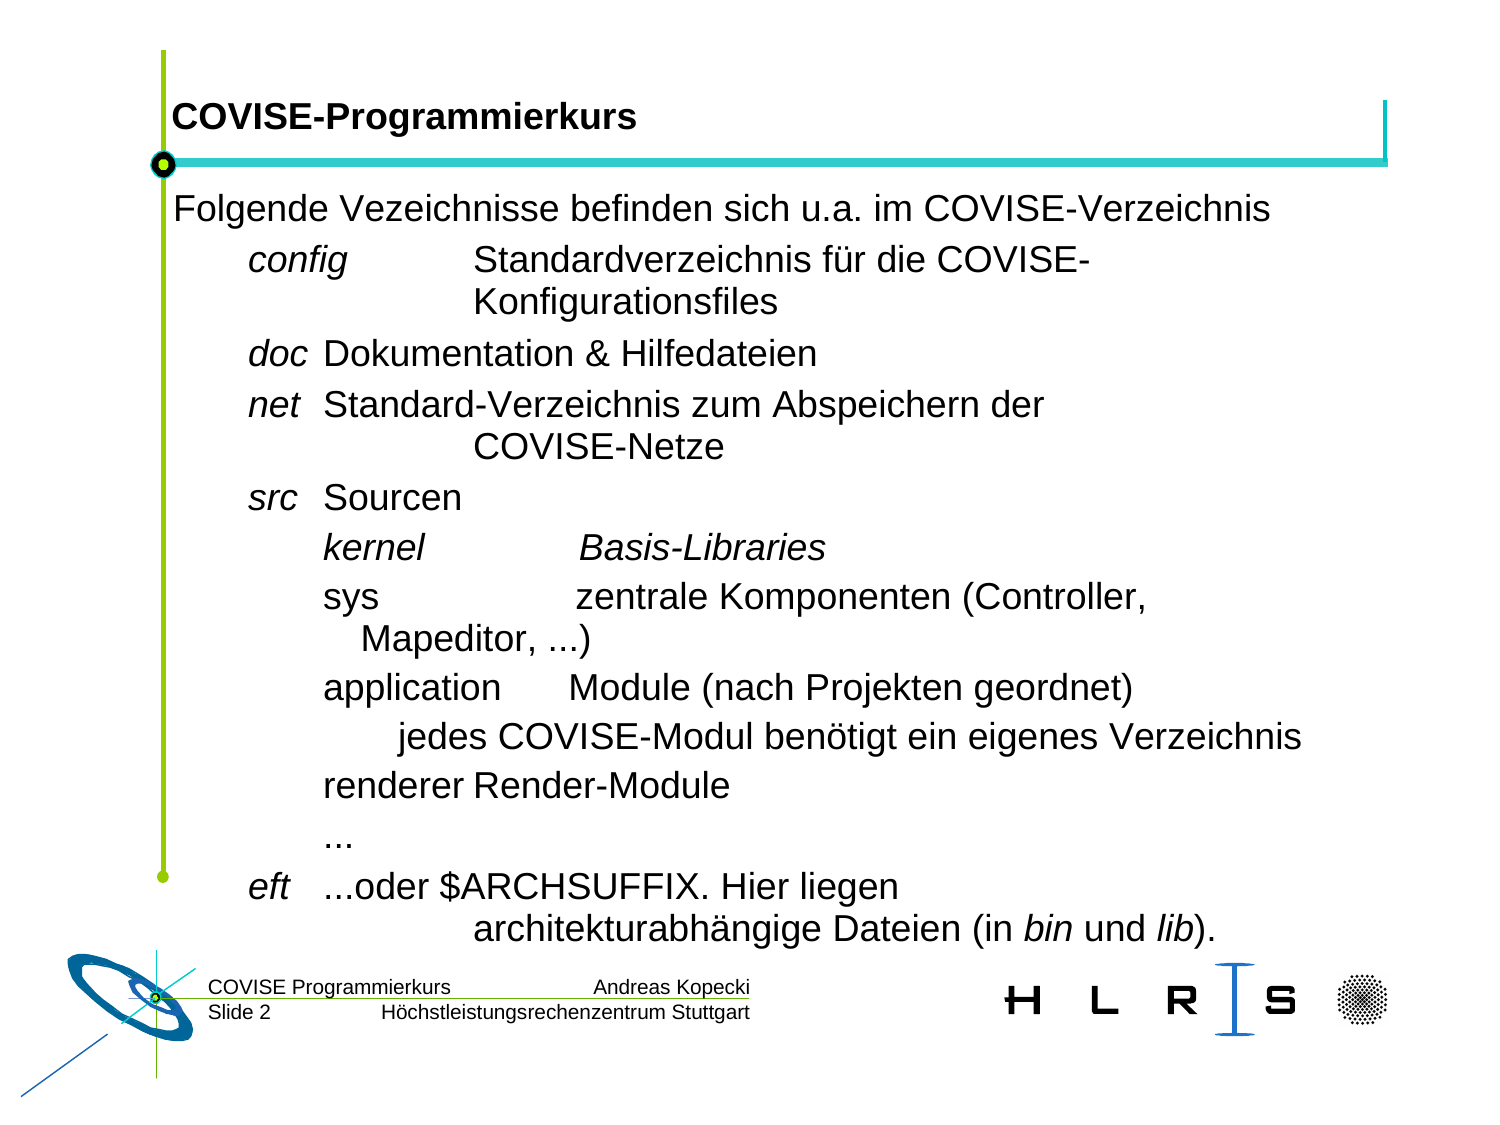

# COVISE-Programmierkurs
Folgende Vezeichnisse befinden sich u.a. im COVISE-Verzeichnis
config	Standardverzeichnis für die COVISE-
		Konfigurationsfiles
doc	Dokumentation & Hilfedateien
net	Standard-Verzeichnis zum Abspeichern der
		COVISE-Netze
src	Sourcen
kernel		Basis-Libraries
sys		zentrale Komponenten (Controller, Mapeditor, ...)
application	Module (nach Projekten geordnet)
jedes COVISE-Modul benötigt ein eigenes Verzeichnis
renderer	Render-Module
...
eft	...oder $ARCHSUFFIX. Hier liegen
		architekturabhängige Dateien (in bin und lib).
COVISE Programmierkurs
2